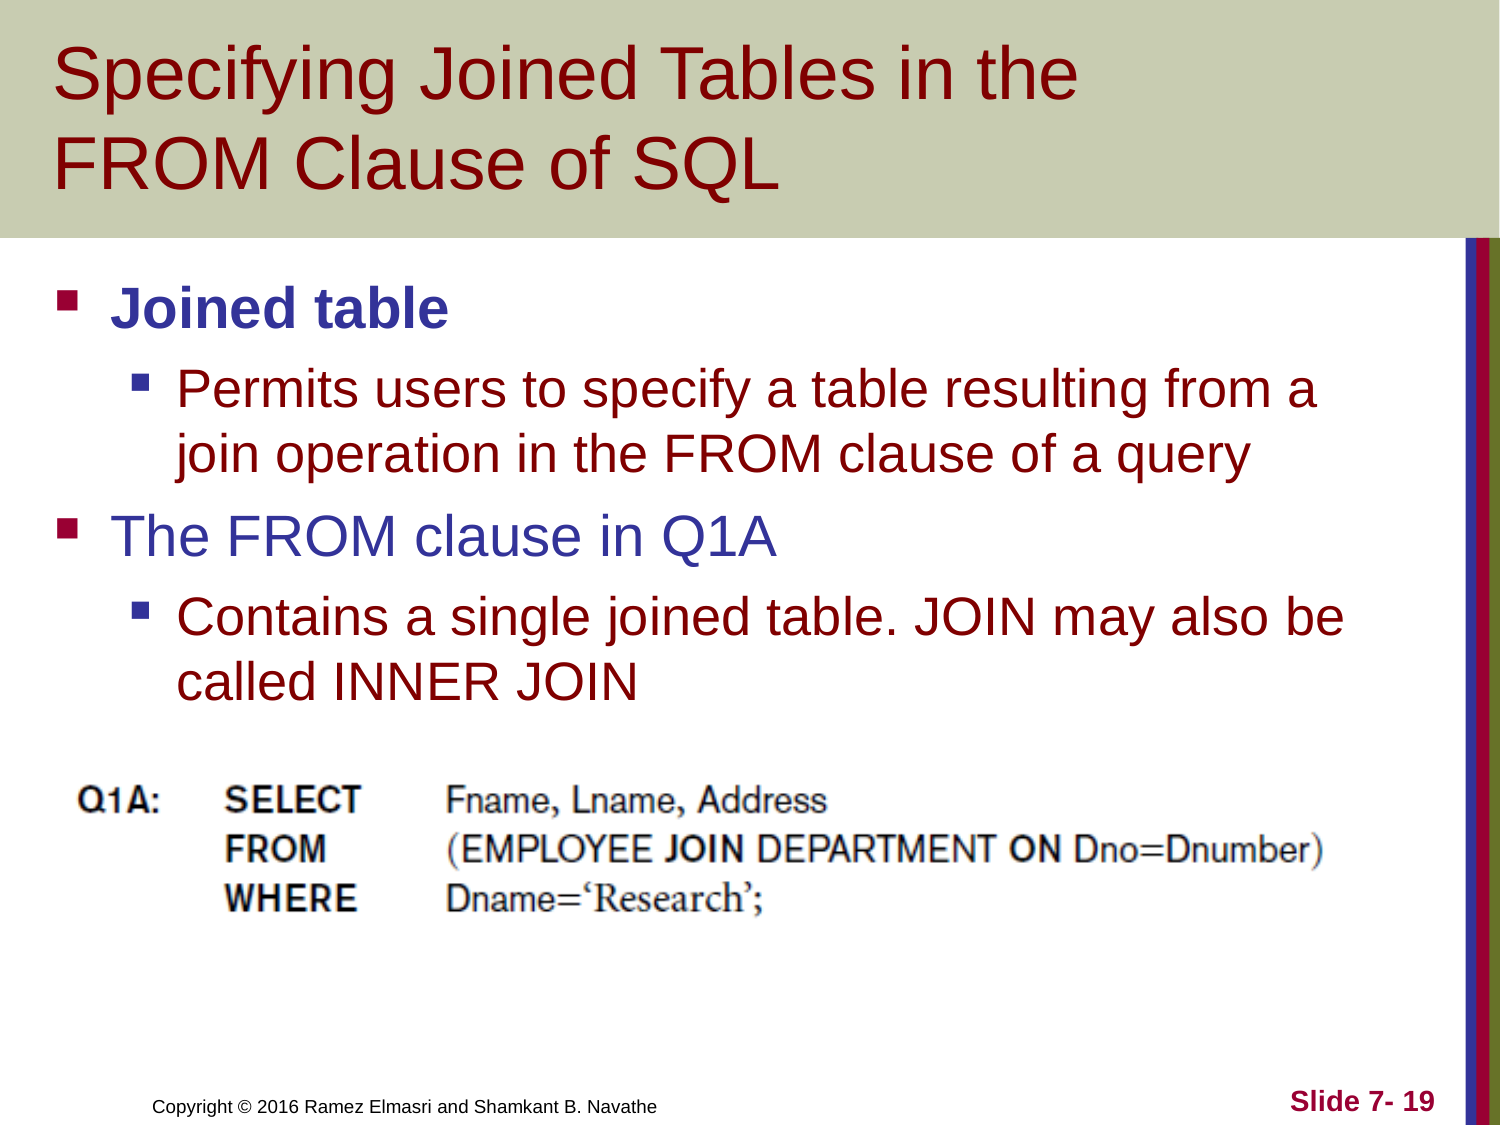

# Specifying Joined Tables in the FROM Clause of SQL
Joined table
Permits users to specify a table resulting from a join operation in the FROM clause of a query
The FROM clause in Q1A
Contains a single joined table. JOIN may also be called INNER JOIN
Slide 7- 19